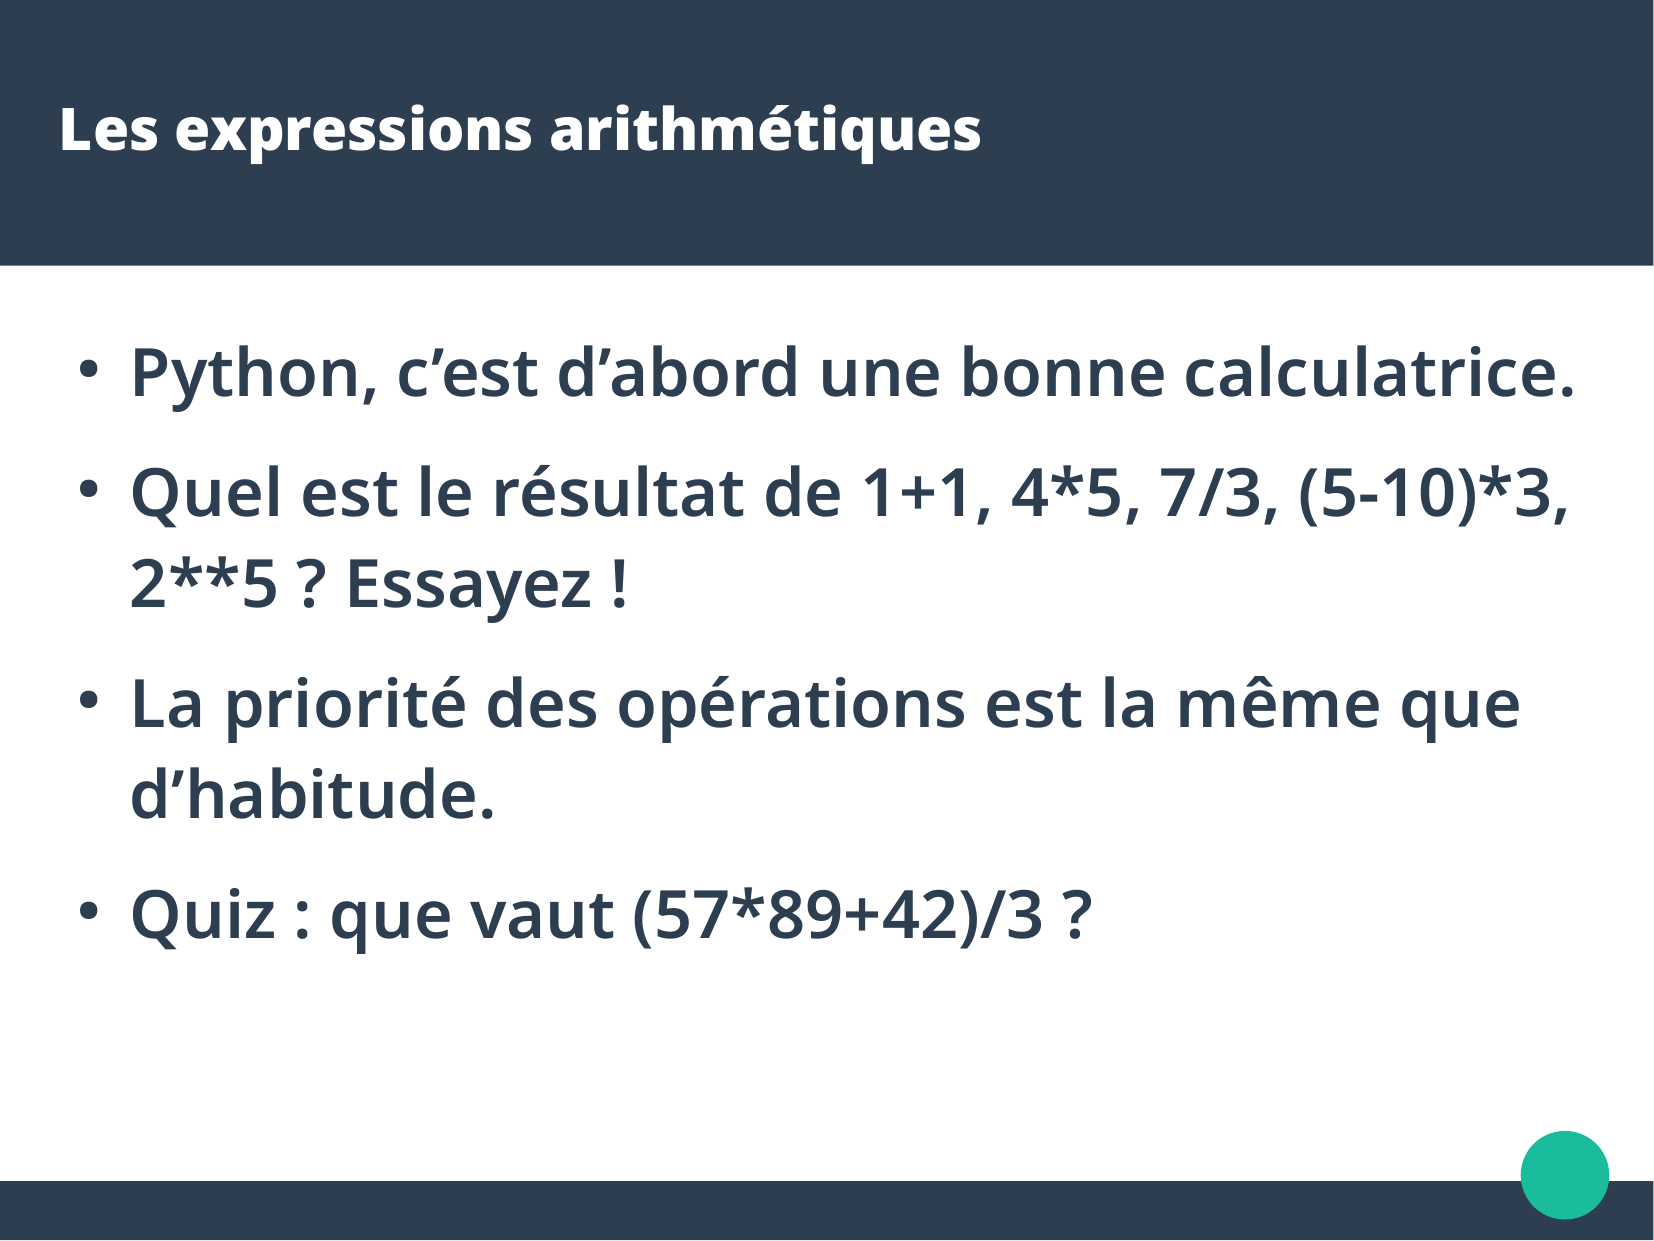

# Les expressions arithmétiques
Python, c’est d’abord une bonne calculatrice.
Quel est le résultat de 1+1, 4*5, 7/3, (5-10)*3, 2**5 ? Essayez !
La priorité des opérations est la même que d’habitude.
Quiz : que vaut (57*89+42)/3 ?